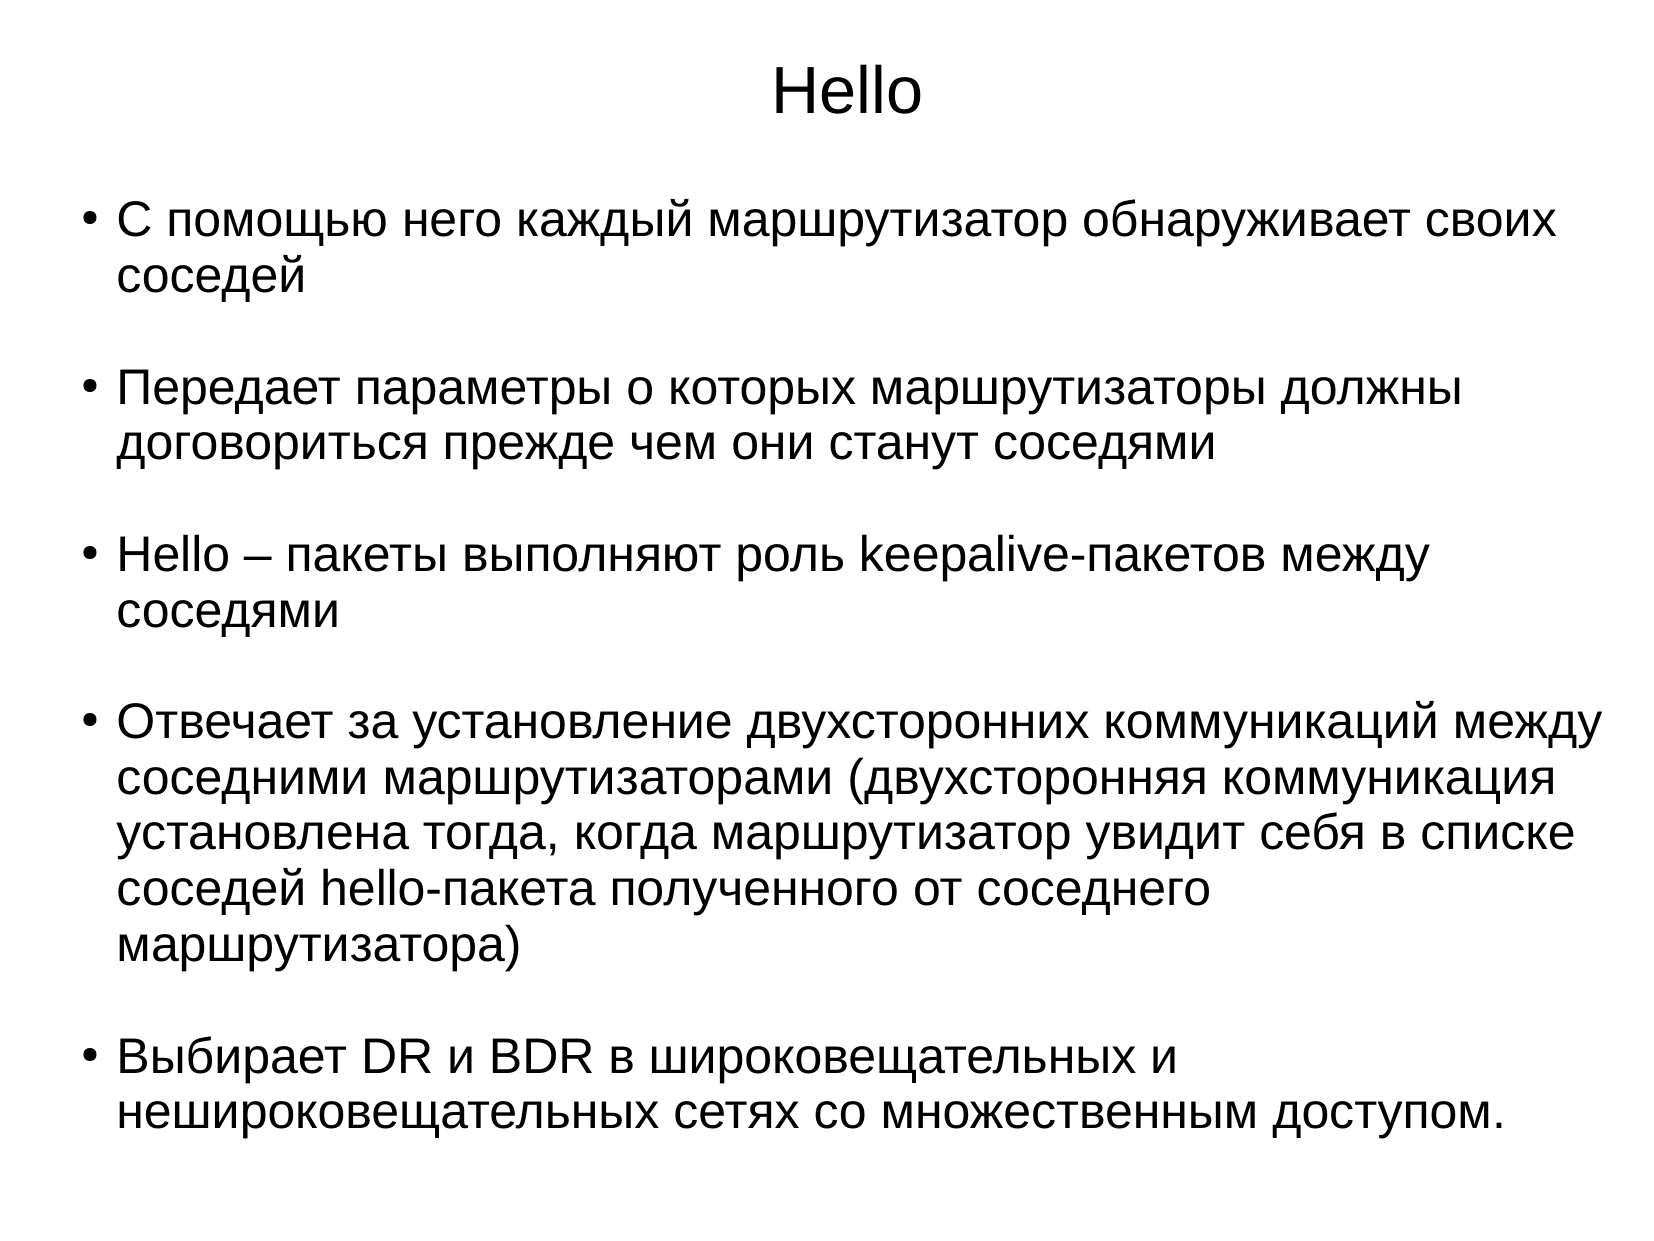

# Hello
С помощью него каждый маршрутизатор обнаруживает своих соседей
Передает параметры о которых маршрутизаторы должны договориться прежде чем они станут соседями
Hello – пакеты выполняют роль keepalive-пакетов между соседями
Отвечает за установление двухсторонних коммуникаций между соседними маршрутизаторами (двухсторонняя коммуникация установлена тогда, когда маршрутизатор увидит себя в списке соседей hello-пакета полученного от соседнего маршрутизатора)
Выбирает DR и BDR в широковещательных и нешироковещательных сетях со множественным доступом.